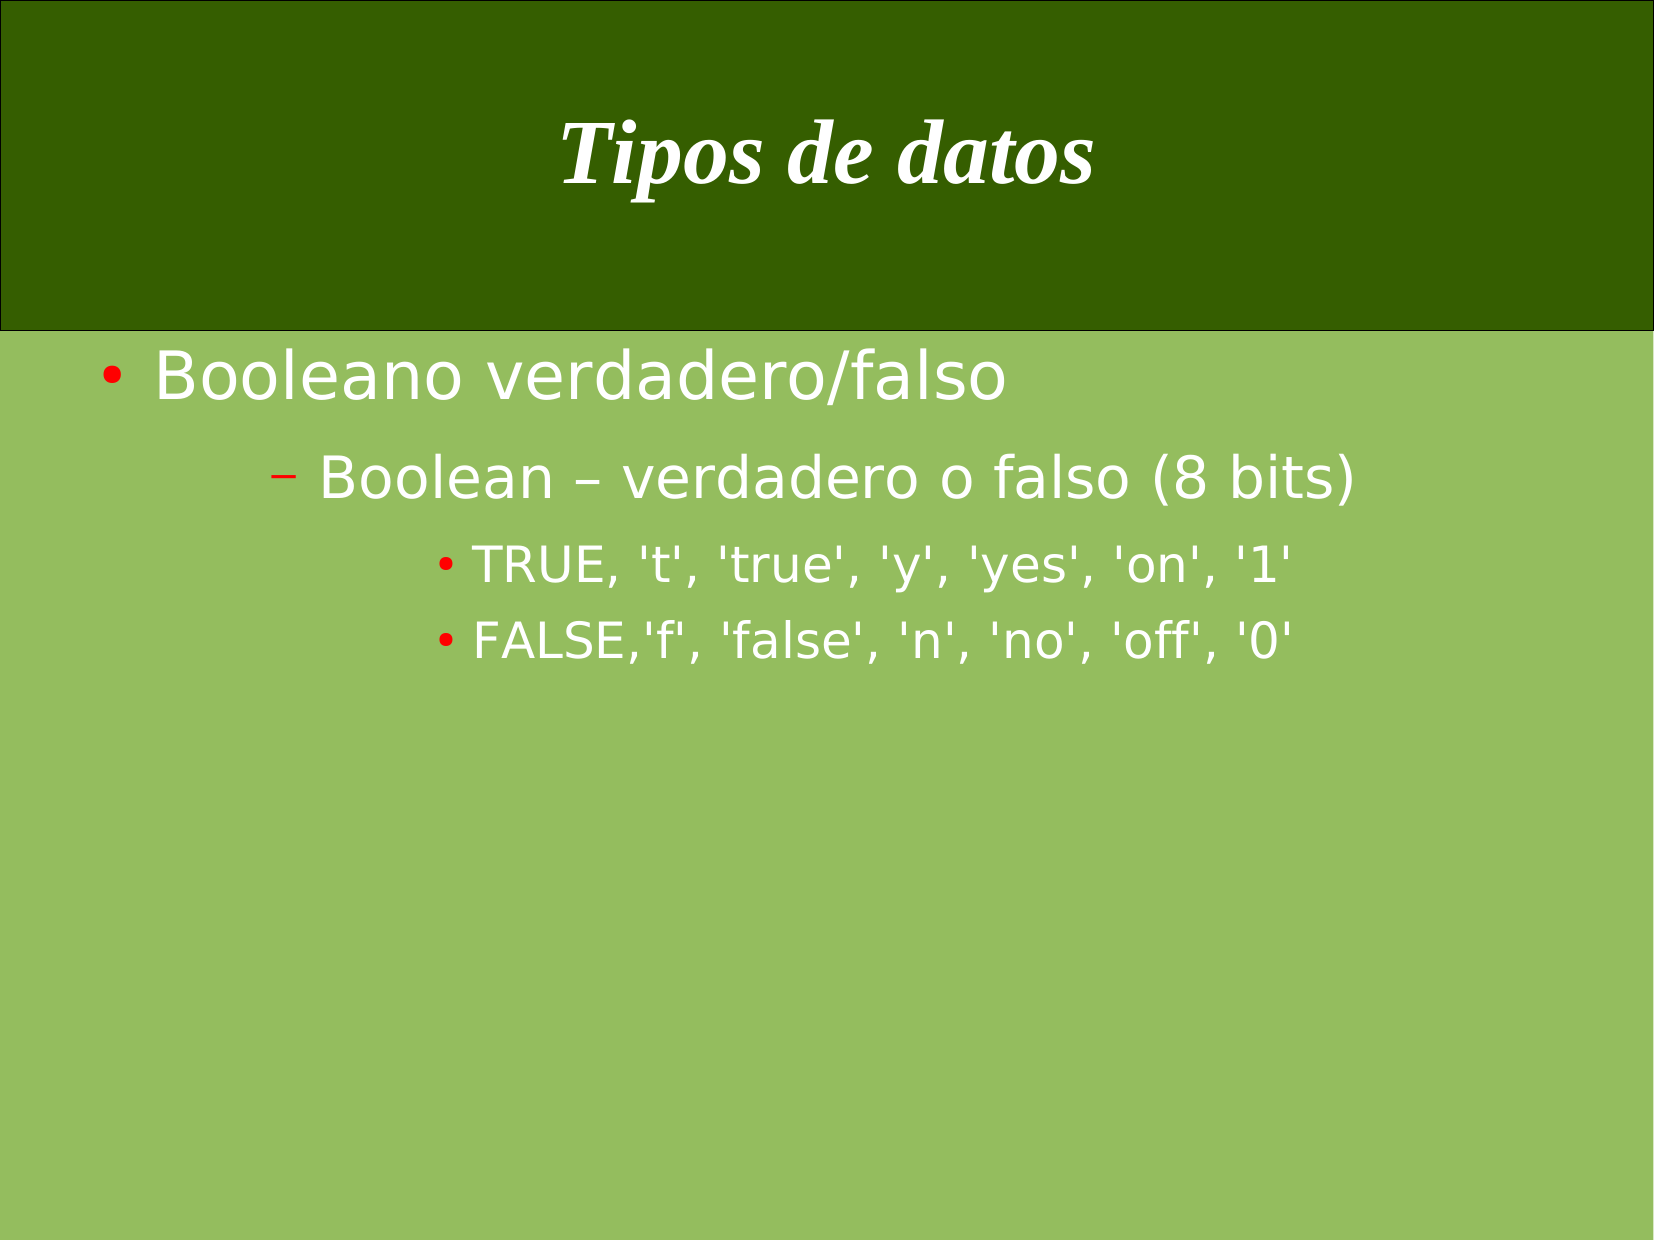

# Tipos de datos
Booleano verdadero/falso
Boolean – verdadero o falso (8 bits)
TRUE, 't', 'true', 'y', 'yes', 'on', '1'
FALSE,'f', 'false', 'n', 'no', 'off', '0'